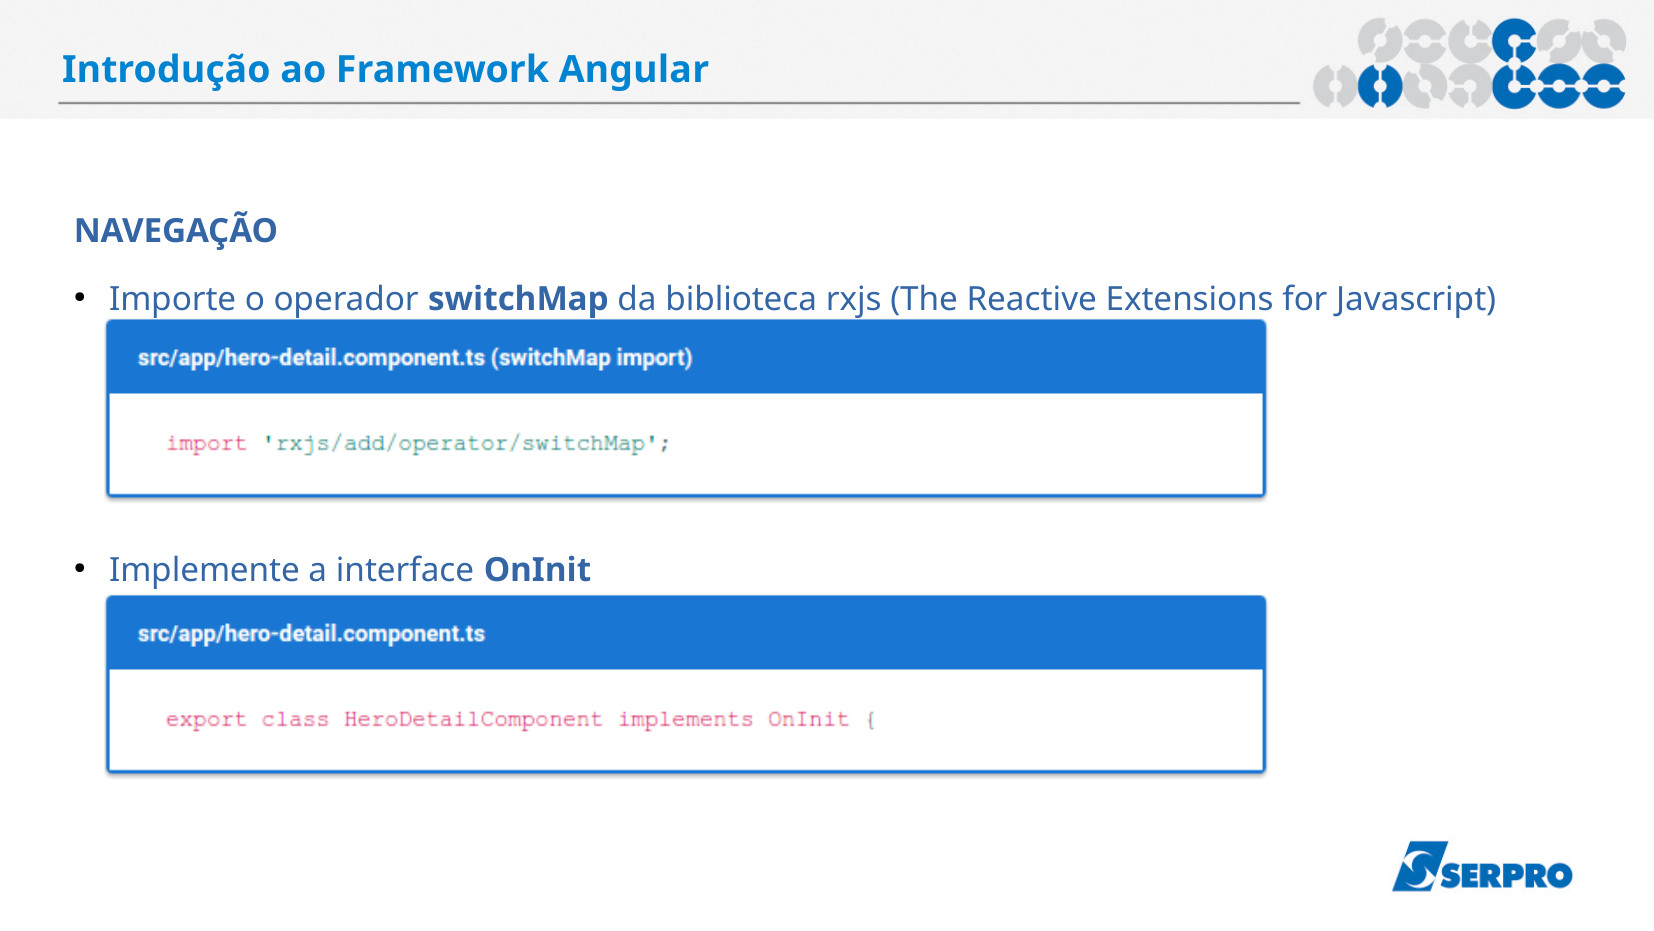

Introdução ao Framework Angular
NAVEGAÇÃO
Importe o operador switchMap da biblioteca rxjs (The Reactive Extensions for Javascript)
Implemente a interface OnInit